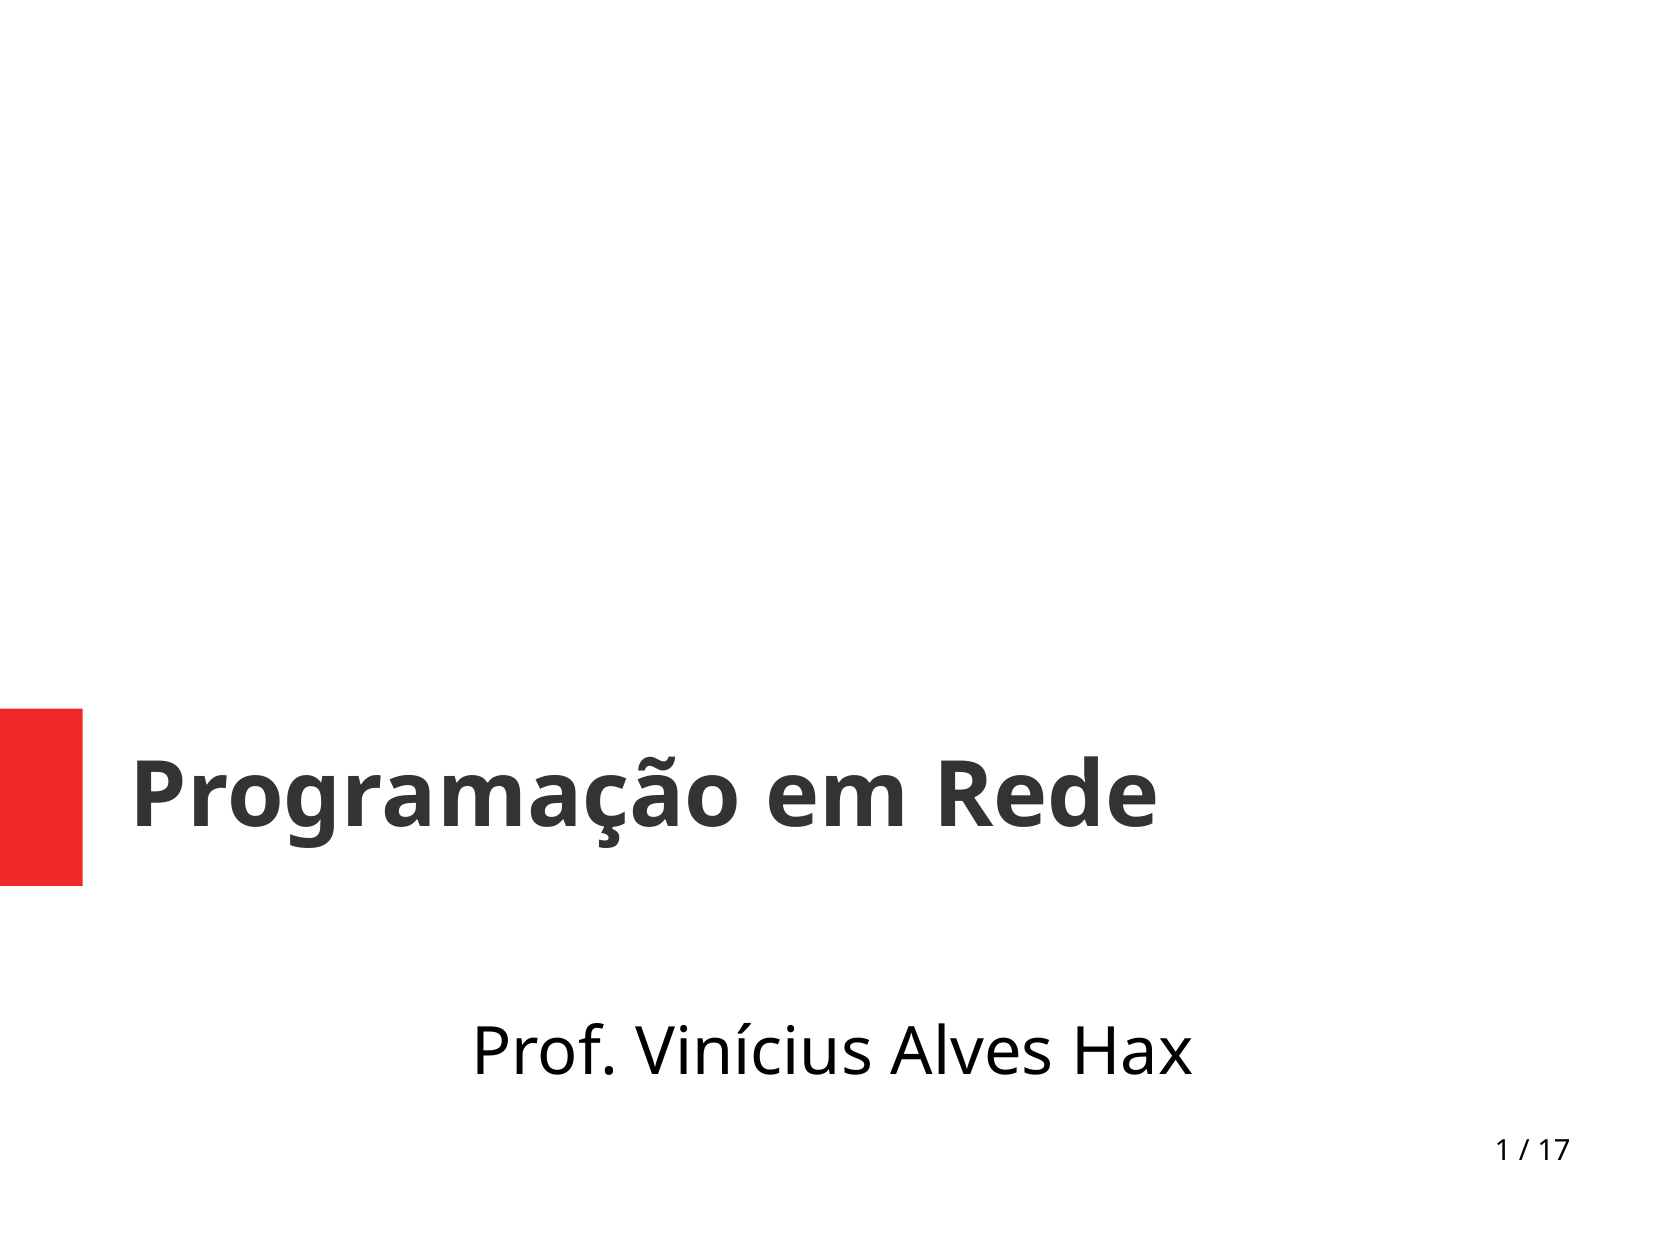

# Programação em Rede
Prof. Vinícius Alves Hax
1